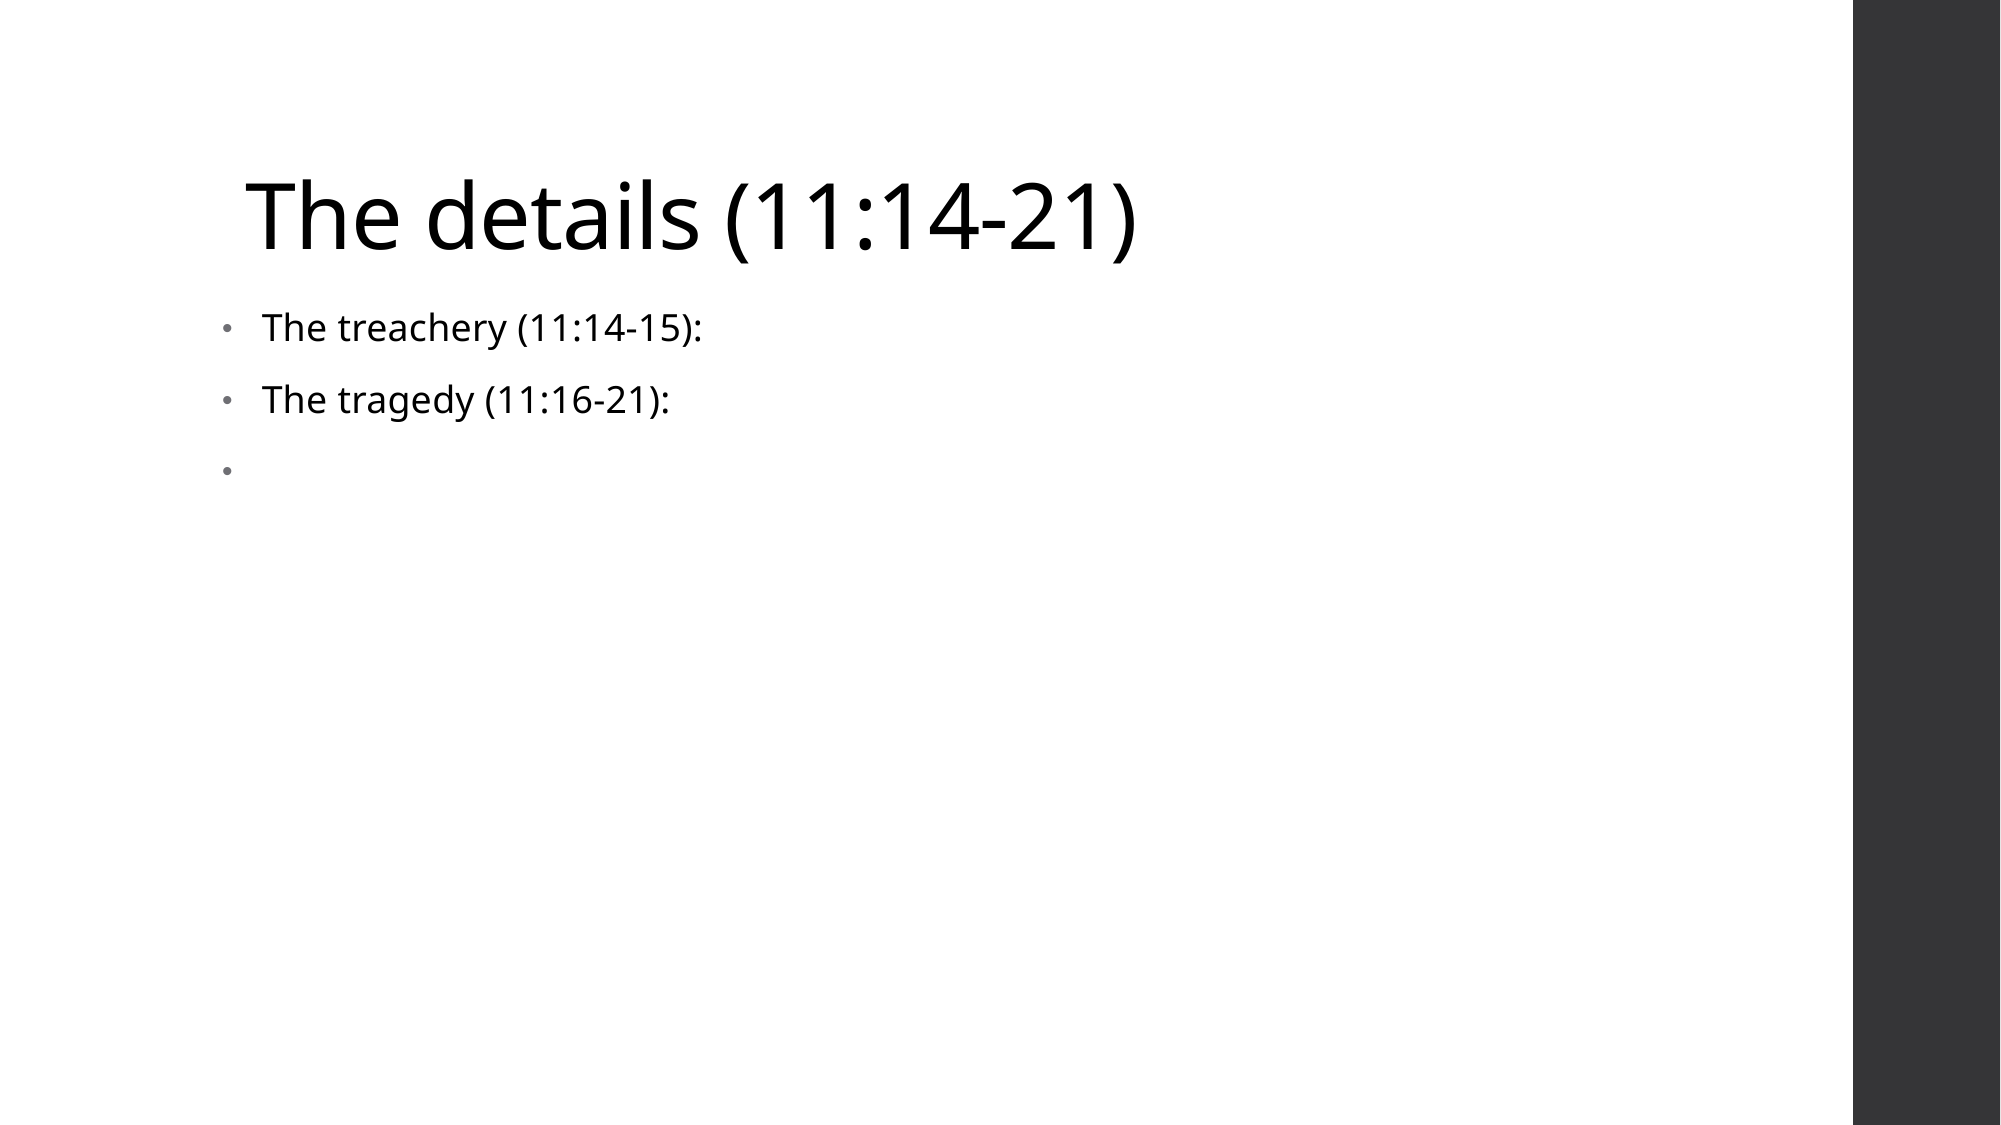

# The details (11:14-21)
 The treachery (11:14-15):
 The tragedy (11:16-21):